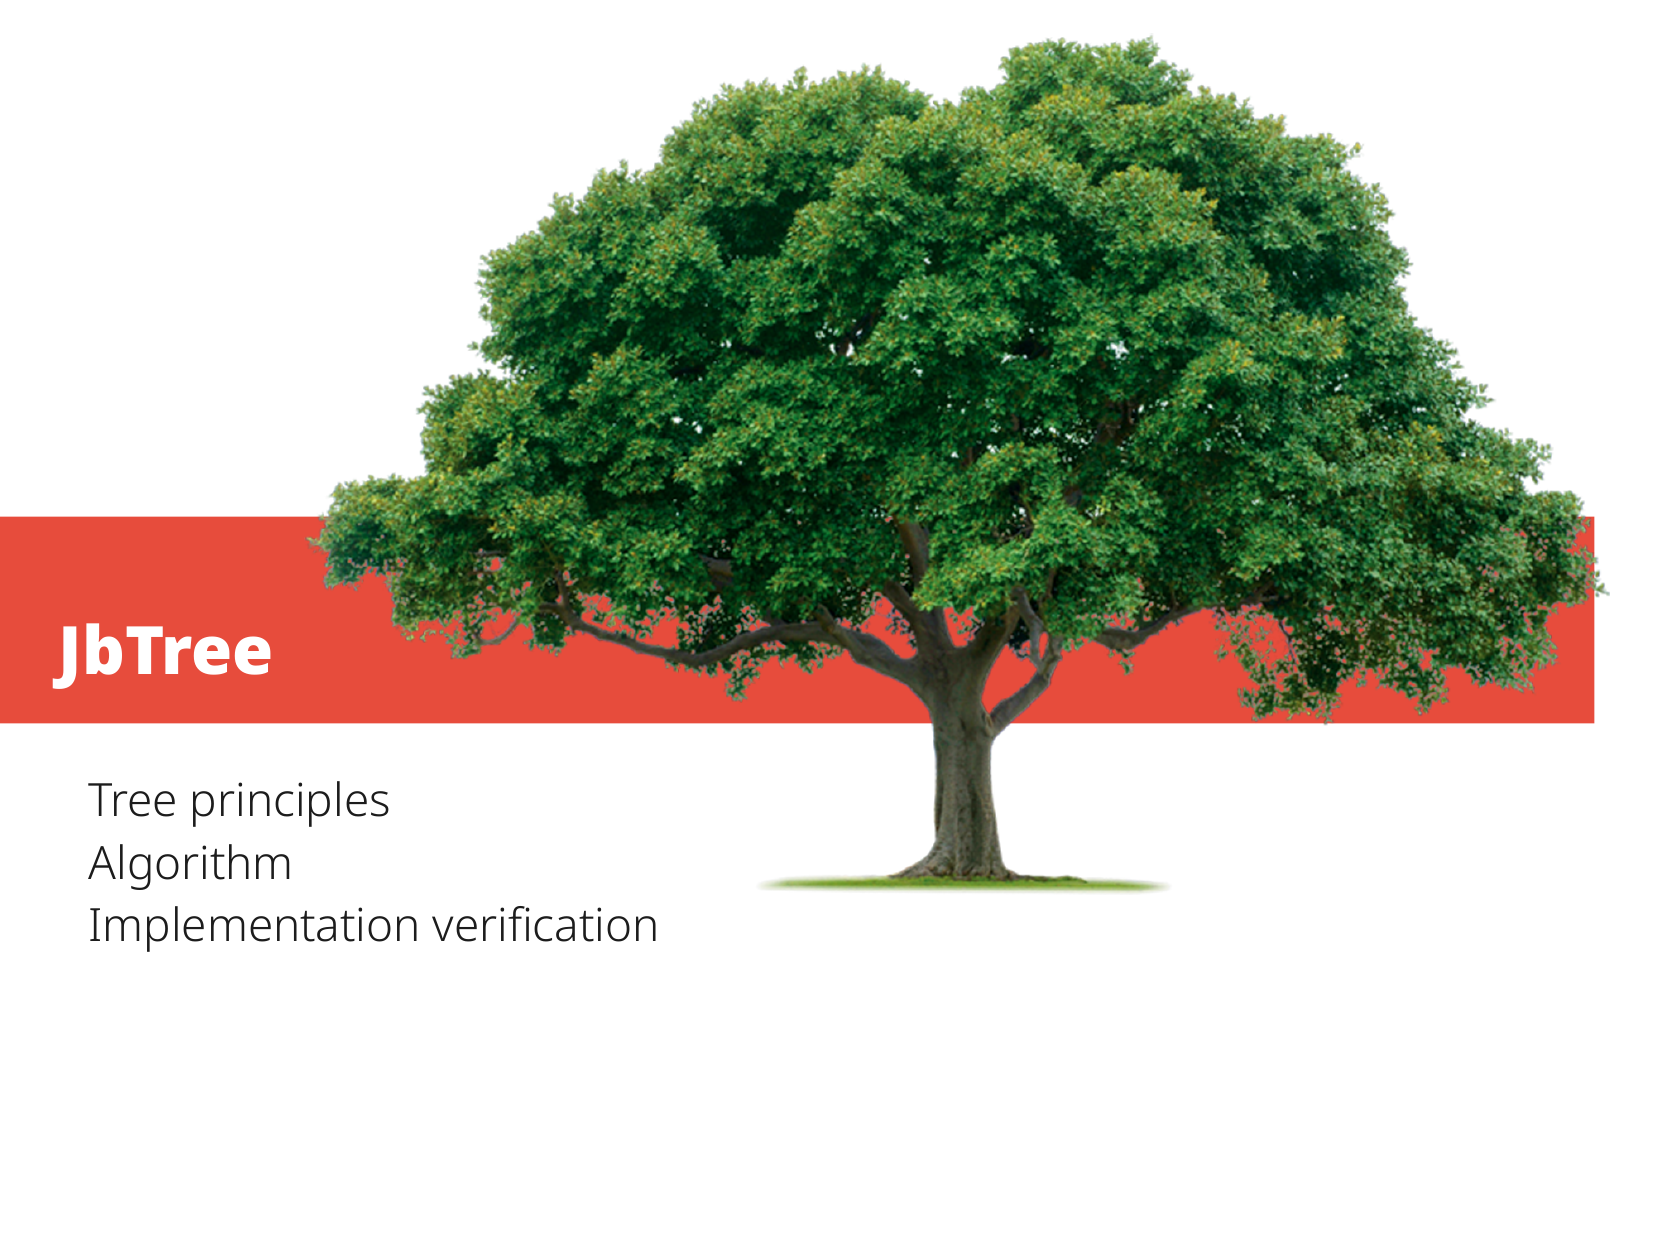

# JbTree
Tree principles
Algorithm
Implementation verification